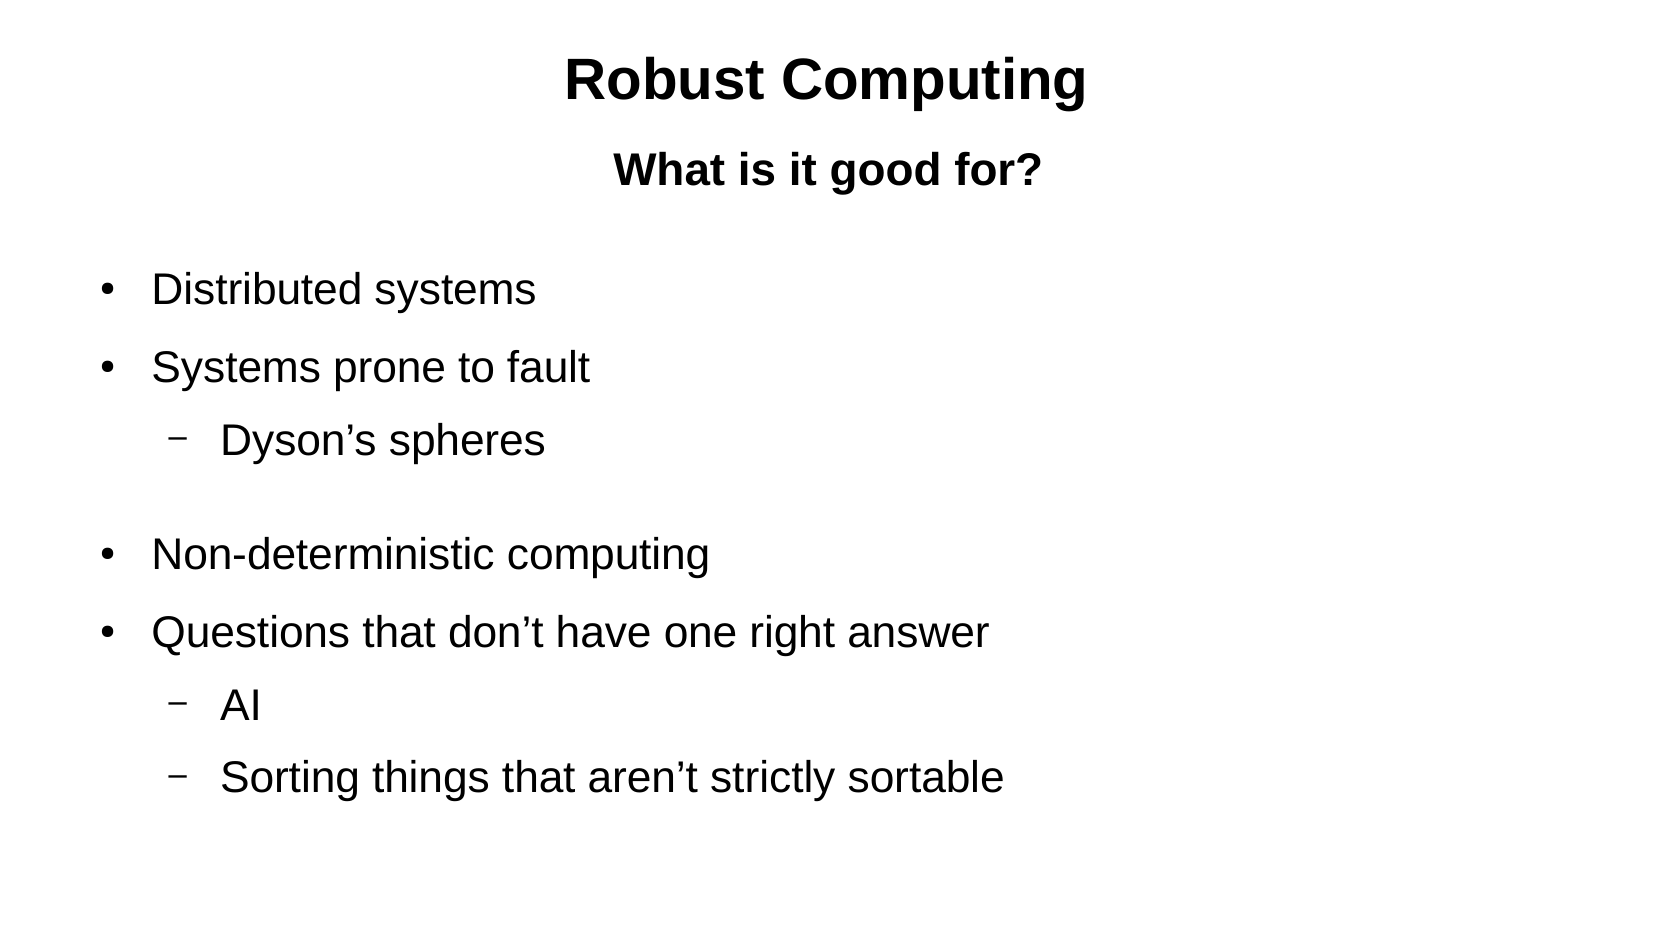

# Robust Computing
What is it good for?
Distributed systems
Systems prone to fault
Dyson’s spheres
Non-deterministic computing
Questions that don’t have one right answer
AI
Sorting things that aren’t strictly sortable